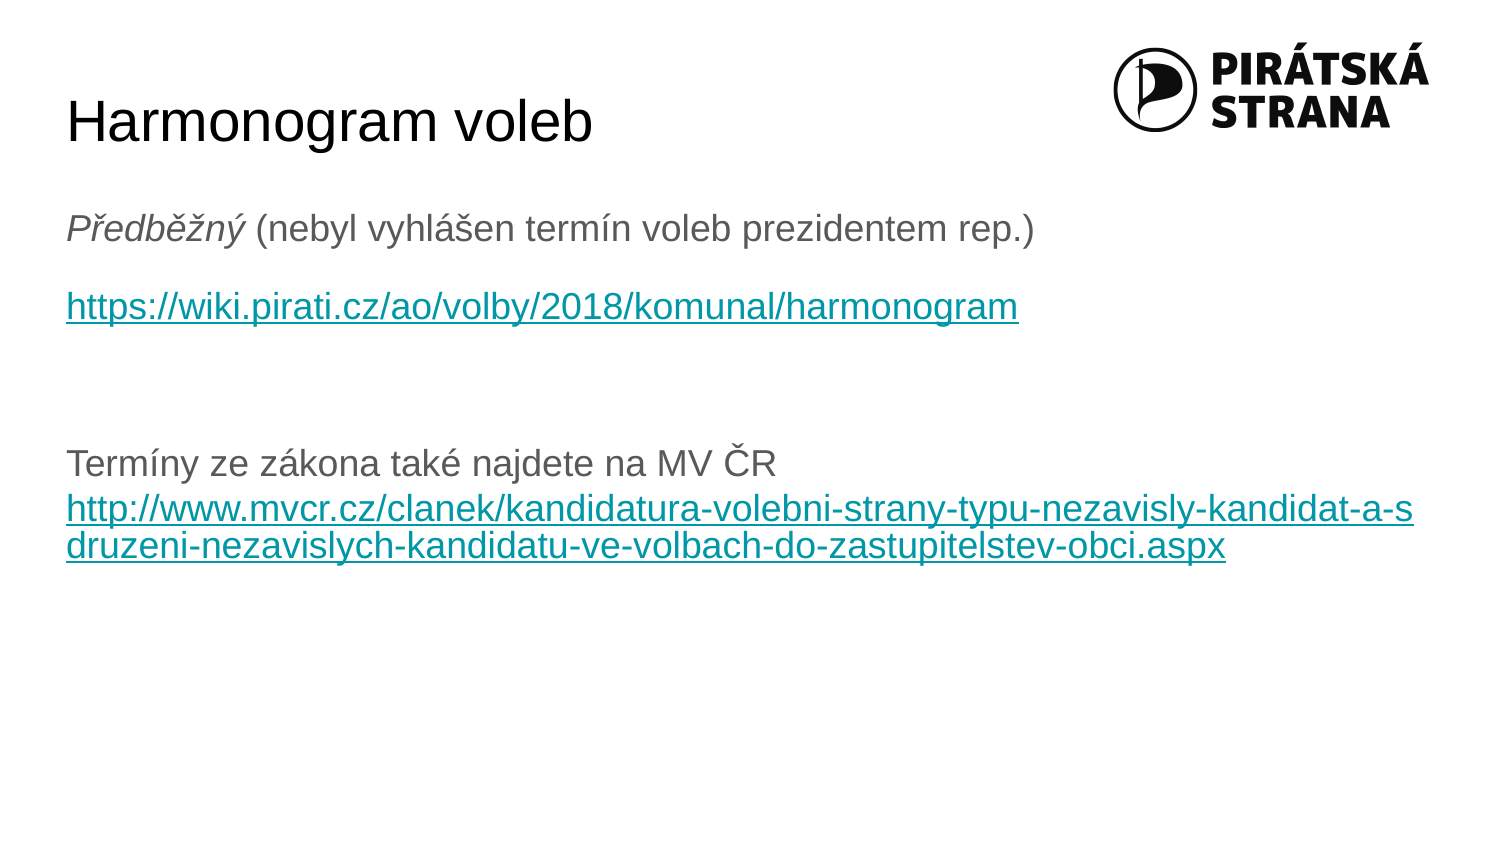

# Harmonogram voleb
Předběžný (nebyl vyhlášen termín voleb prezidentem rep.)
https://wiki.pirati.cz/ao/volby/2018/komunal/harmonogram
Termíny ze zákona také najdete na MV ČR http://www.mvcr.cz/clanek/kandidatura-volebni-strany-typu-nezavisly-kandidat-a-sdruzeni-nezavislych-kandidatu-ve-volbach-do-zastupitelstev-obci.aspx